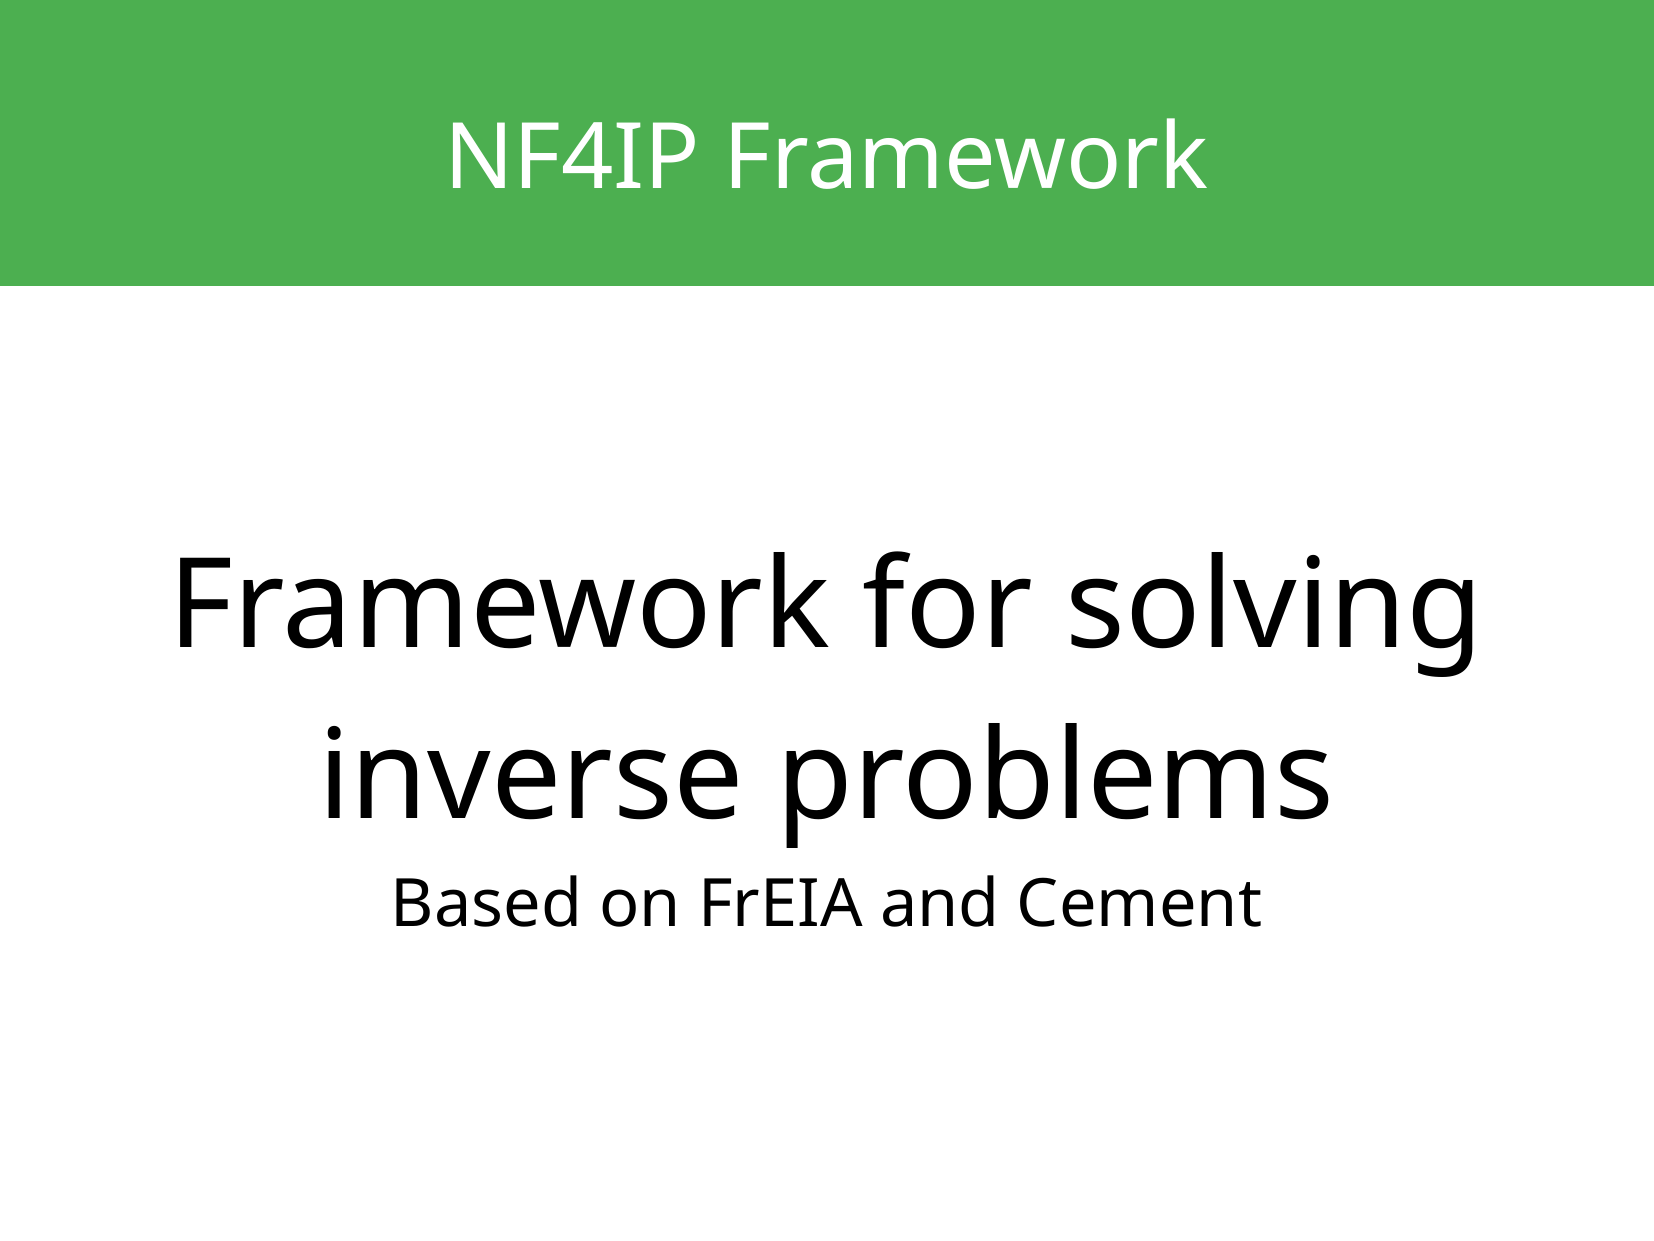

# NF4IP Framework
Framework for solving
inverse problems
Based on FrEIA and Cement